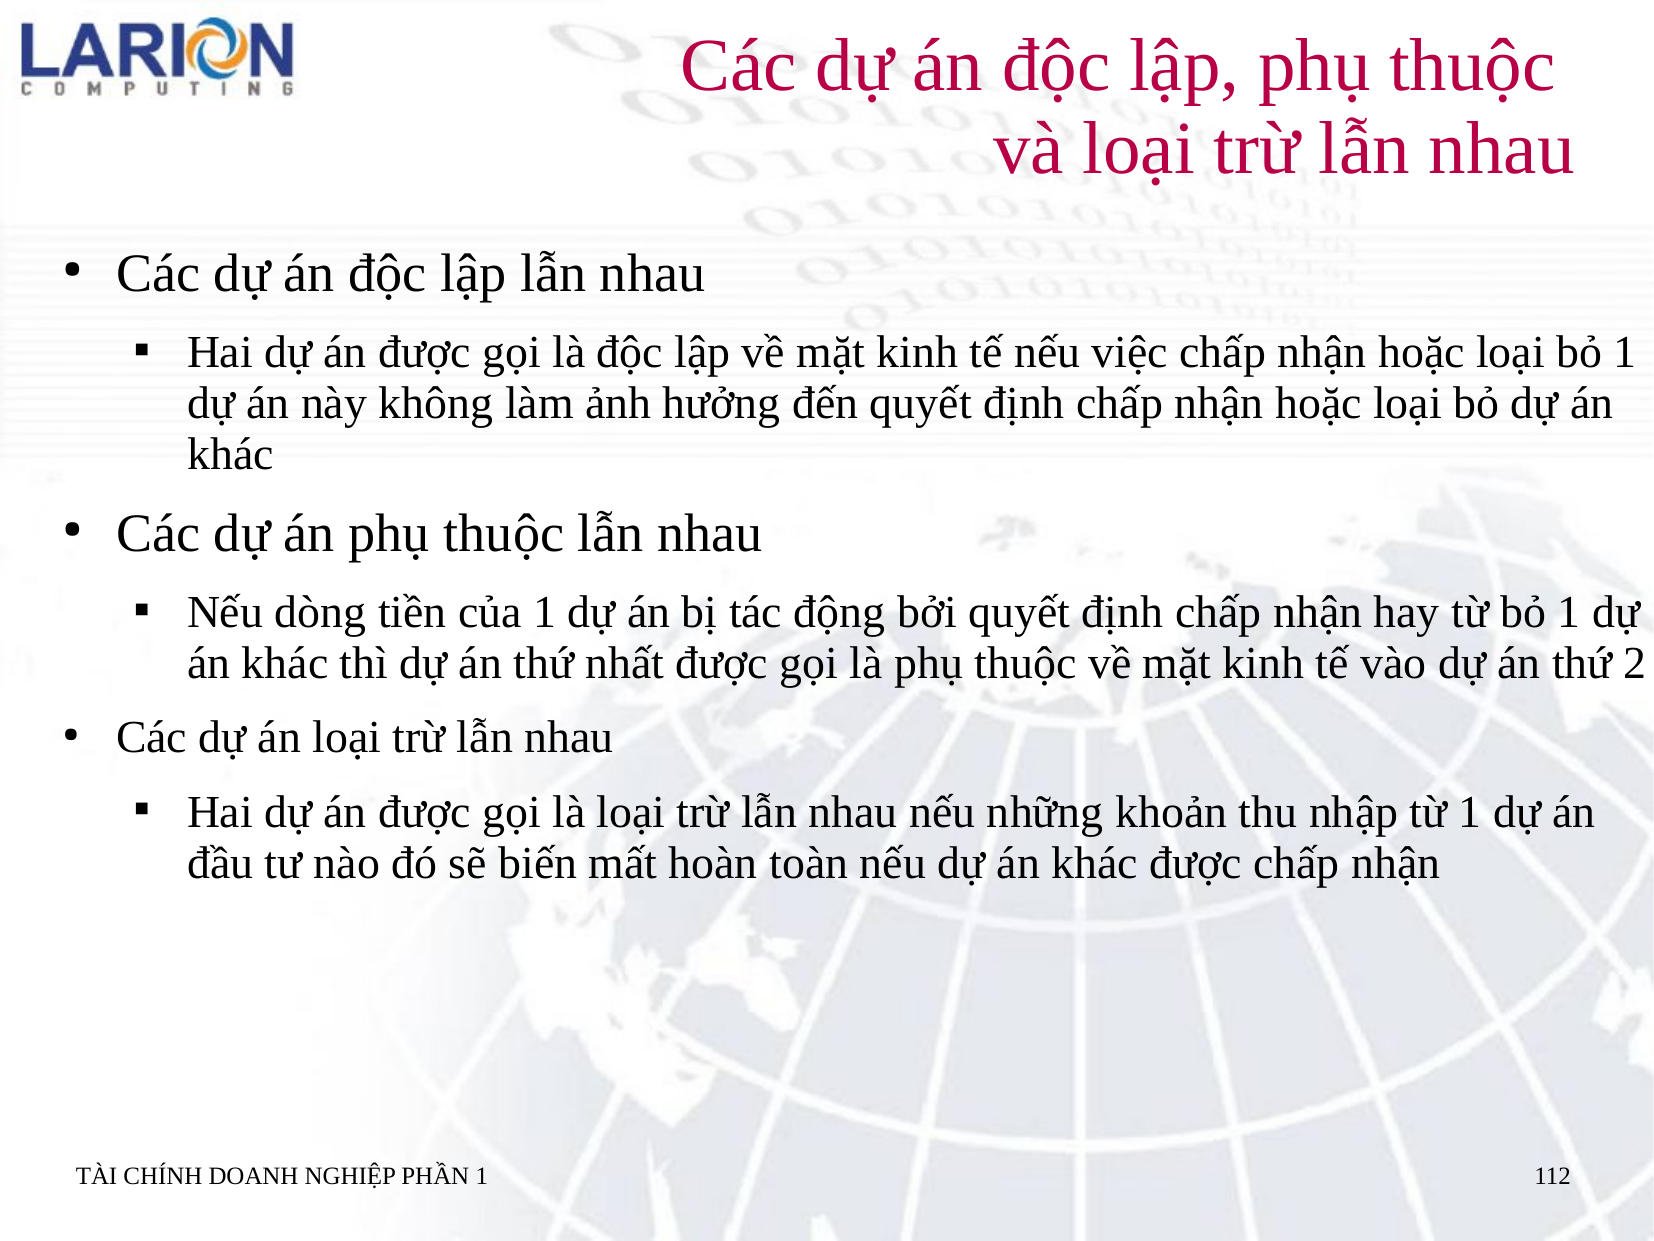

# Các dự án độc lập, phụ thuộc và loại trừ lẫn nhau
Các dự án độc lập lẫn nhau
Hai dự án được gọi là độc lập về mặt kinh tế nếu việc chấp nhận hoặc loại bỏ 1 dự án này không làm ảnh hưởng đến quyết định chấp nhận hoặc loại bỏ dự án khác
Các dự án phụ thuộc lẫn nhau
Nếu dòng tiền của 1 dự án bị tác động bởi quyết định chấp nhận hay từ bỏ 1 dự án khác thì dự án thứ nhất được gọi là phụ thuộc về mặt kinh tế vào dự án thứ 2
Các dự án loại trừ lẫn nhau
Hai dự án được gọi là loại trừ lẫn nhau nếu những khoản thu nhập từ 1 dự án đầu tư nào đó sẽ biến mất hoàn toàn nếu dự án khác được chấp nhận
TÀI CHÍNH DOANH NGHIỆP PHẦN 1
112